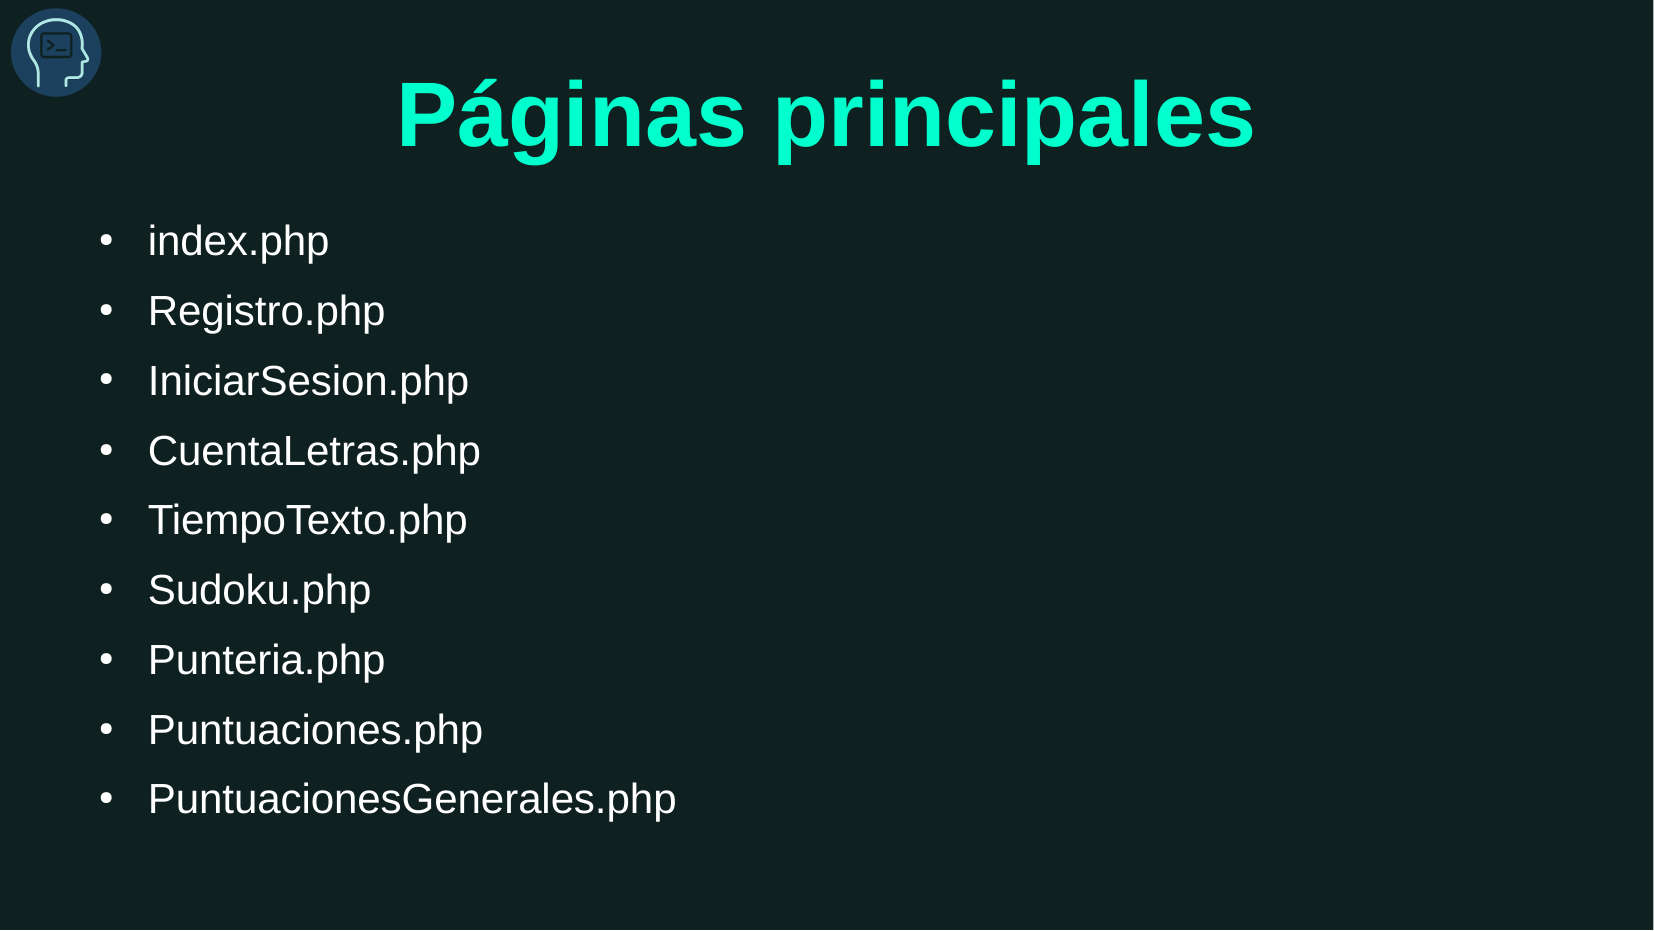

# Páginas principales
index.php
Registro.php
IniciarSesion.php
CuentaLetras.php
TiempoTexto.php
Sudoku.php
Punteria.php
Puntuaciones.php
PuntuacionesGenerales.php